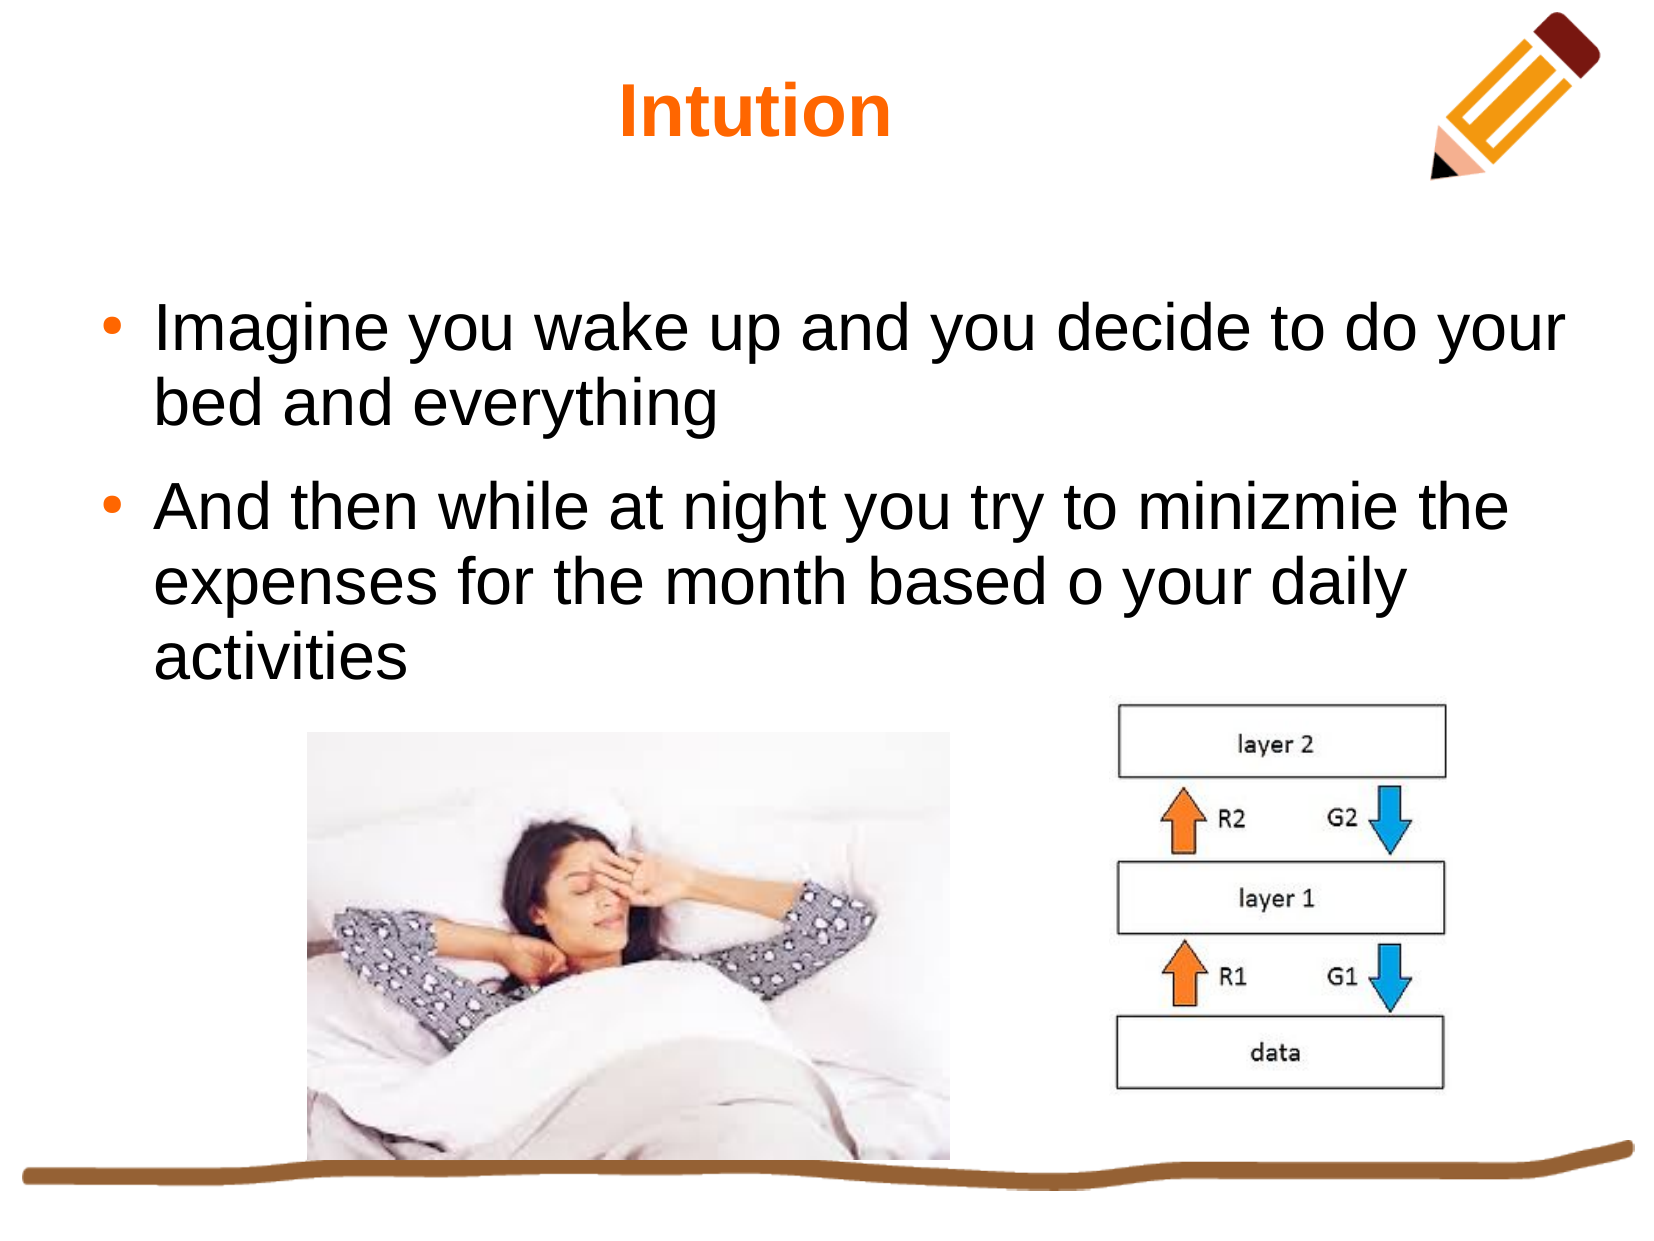

# Intution
Imagine you wake up and you decide to do your bed and everything
And then while at night you try to minizmie the expenses for the month based o your daily activities